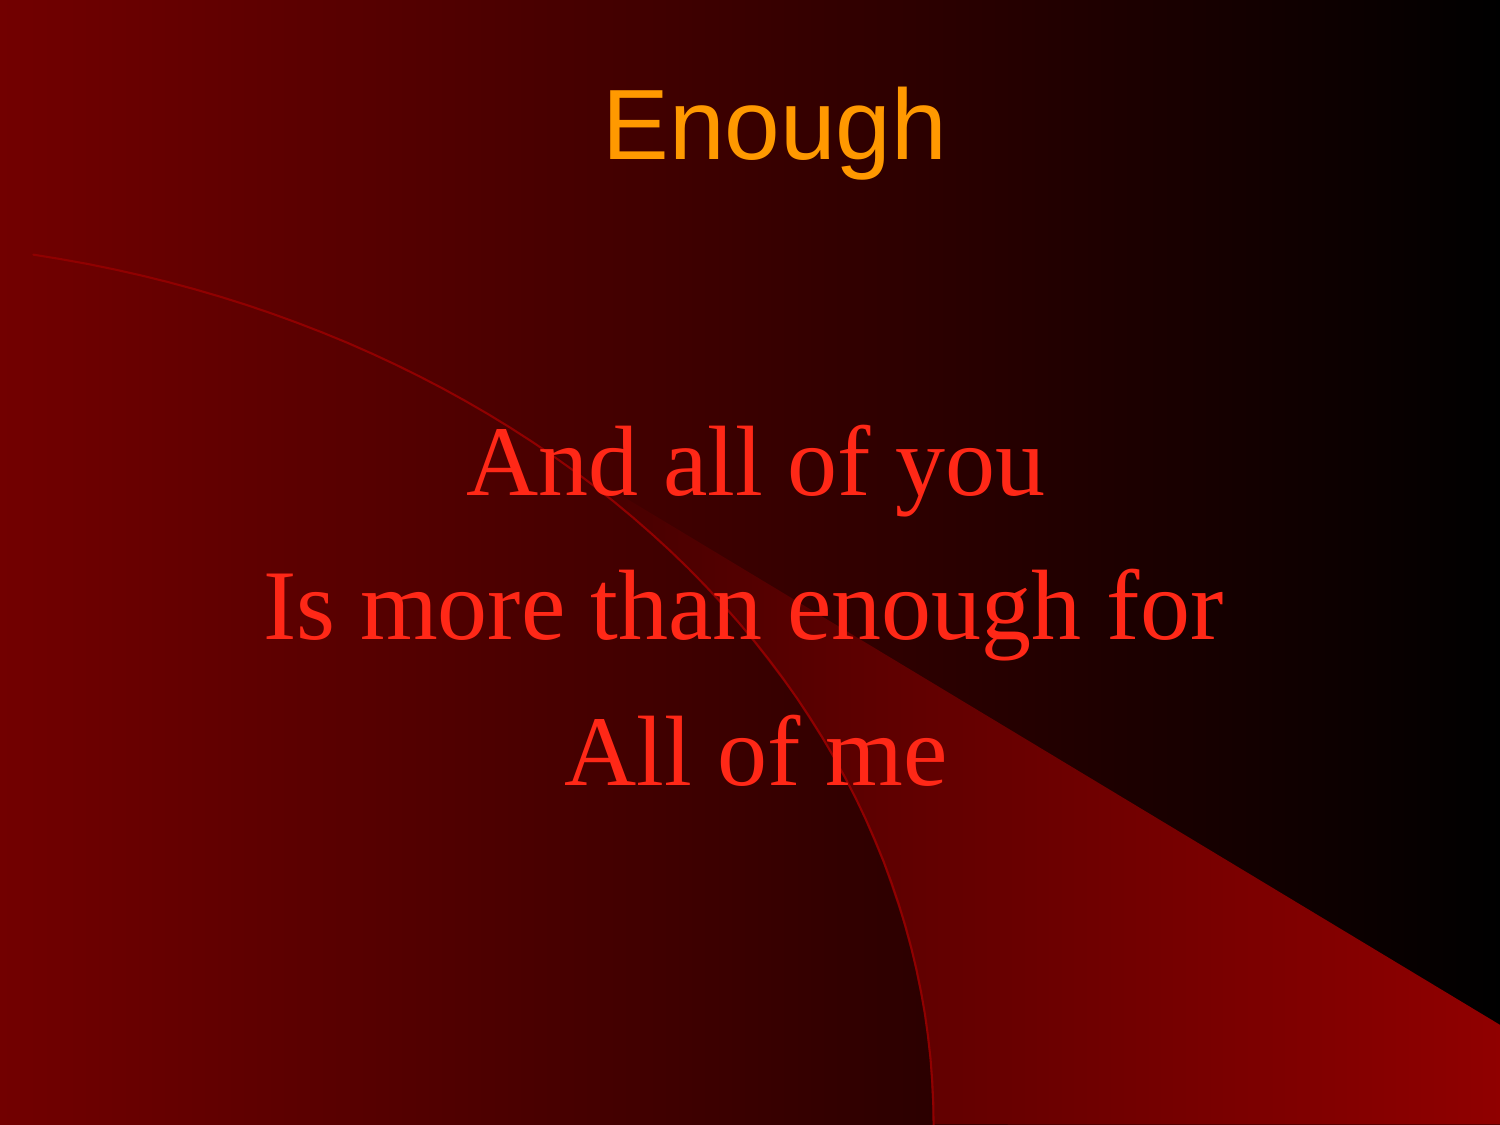

# Enough
And all of you
Is more than enough for
All of me